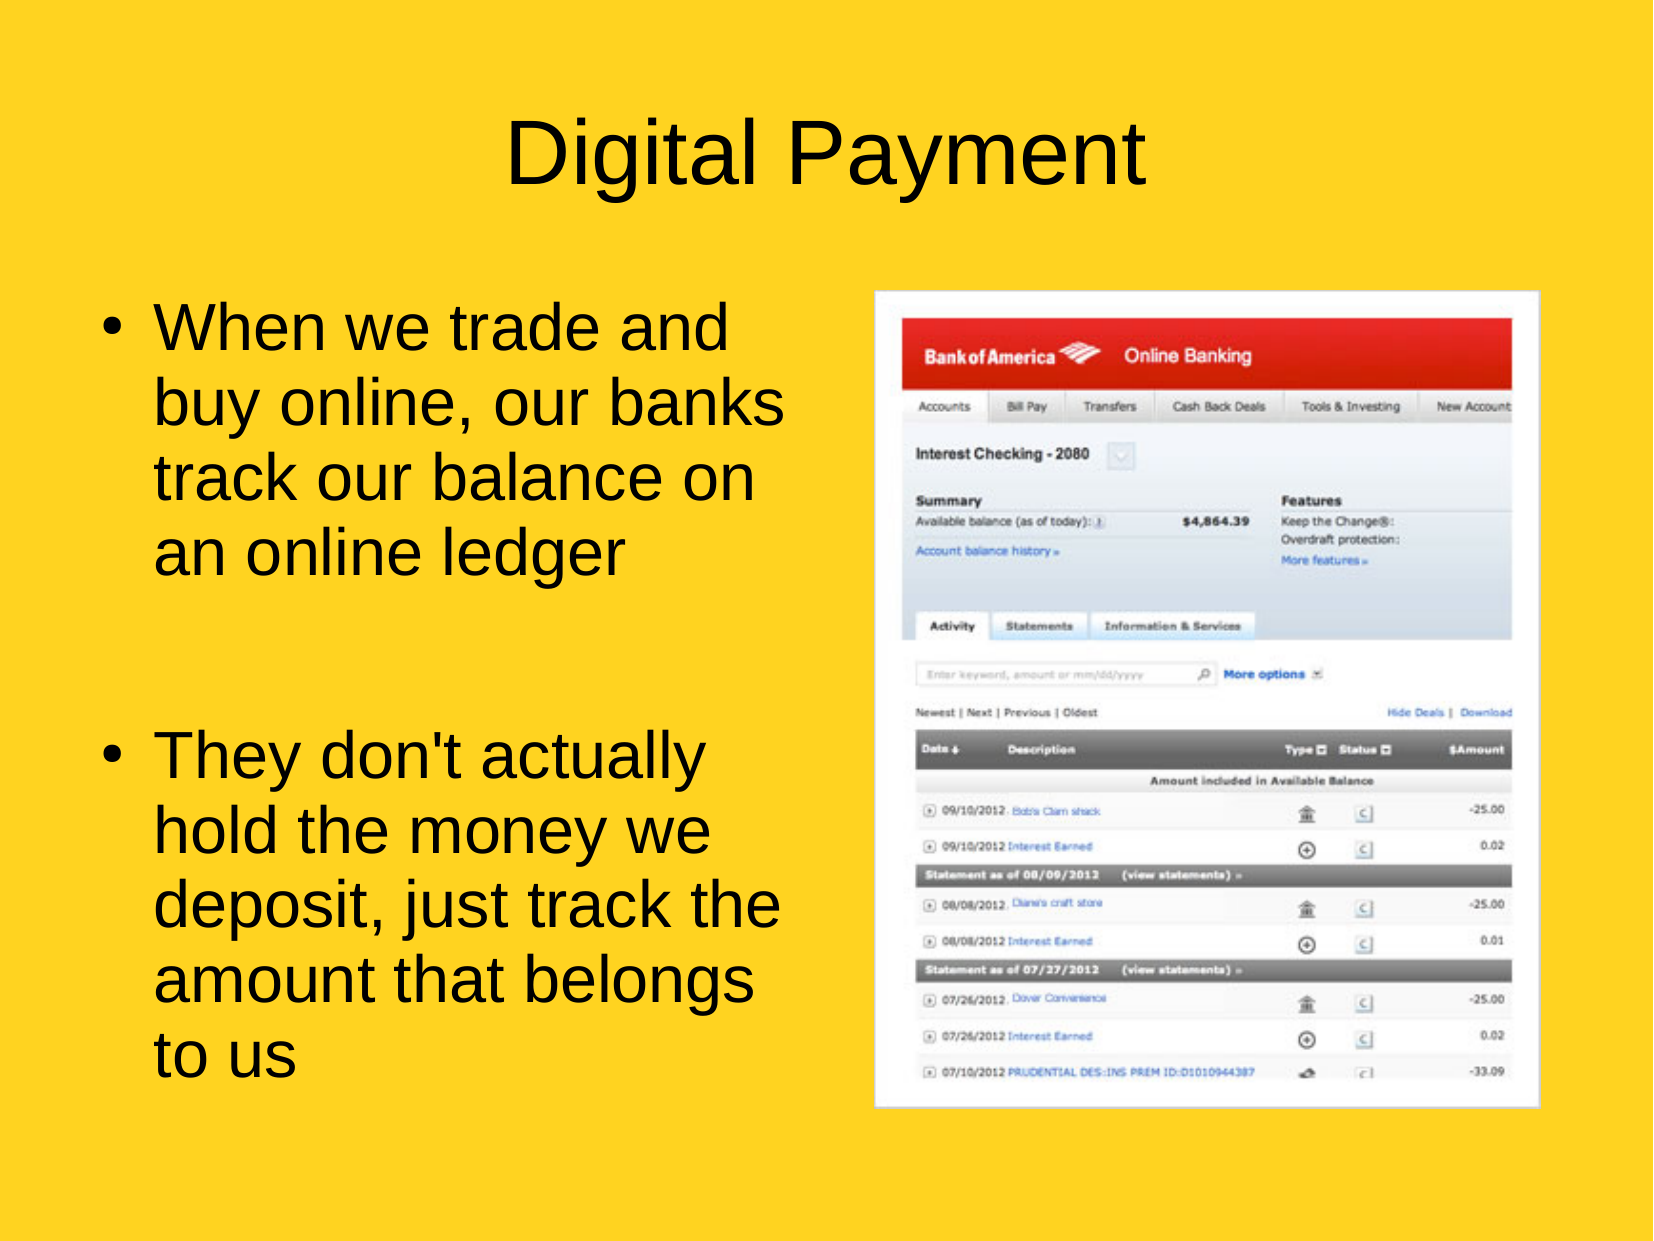

# Digital Payment
When we trade and buy online, our banks track our balance on an online ledger
They don't actually hold the money we deposit, just track the amount that belongs to us